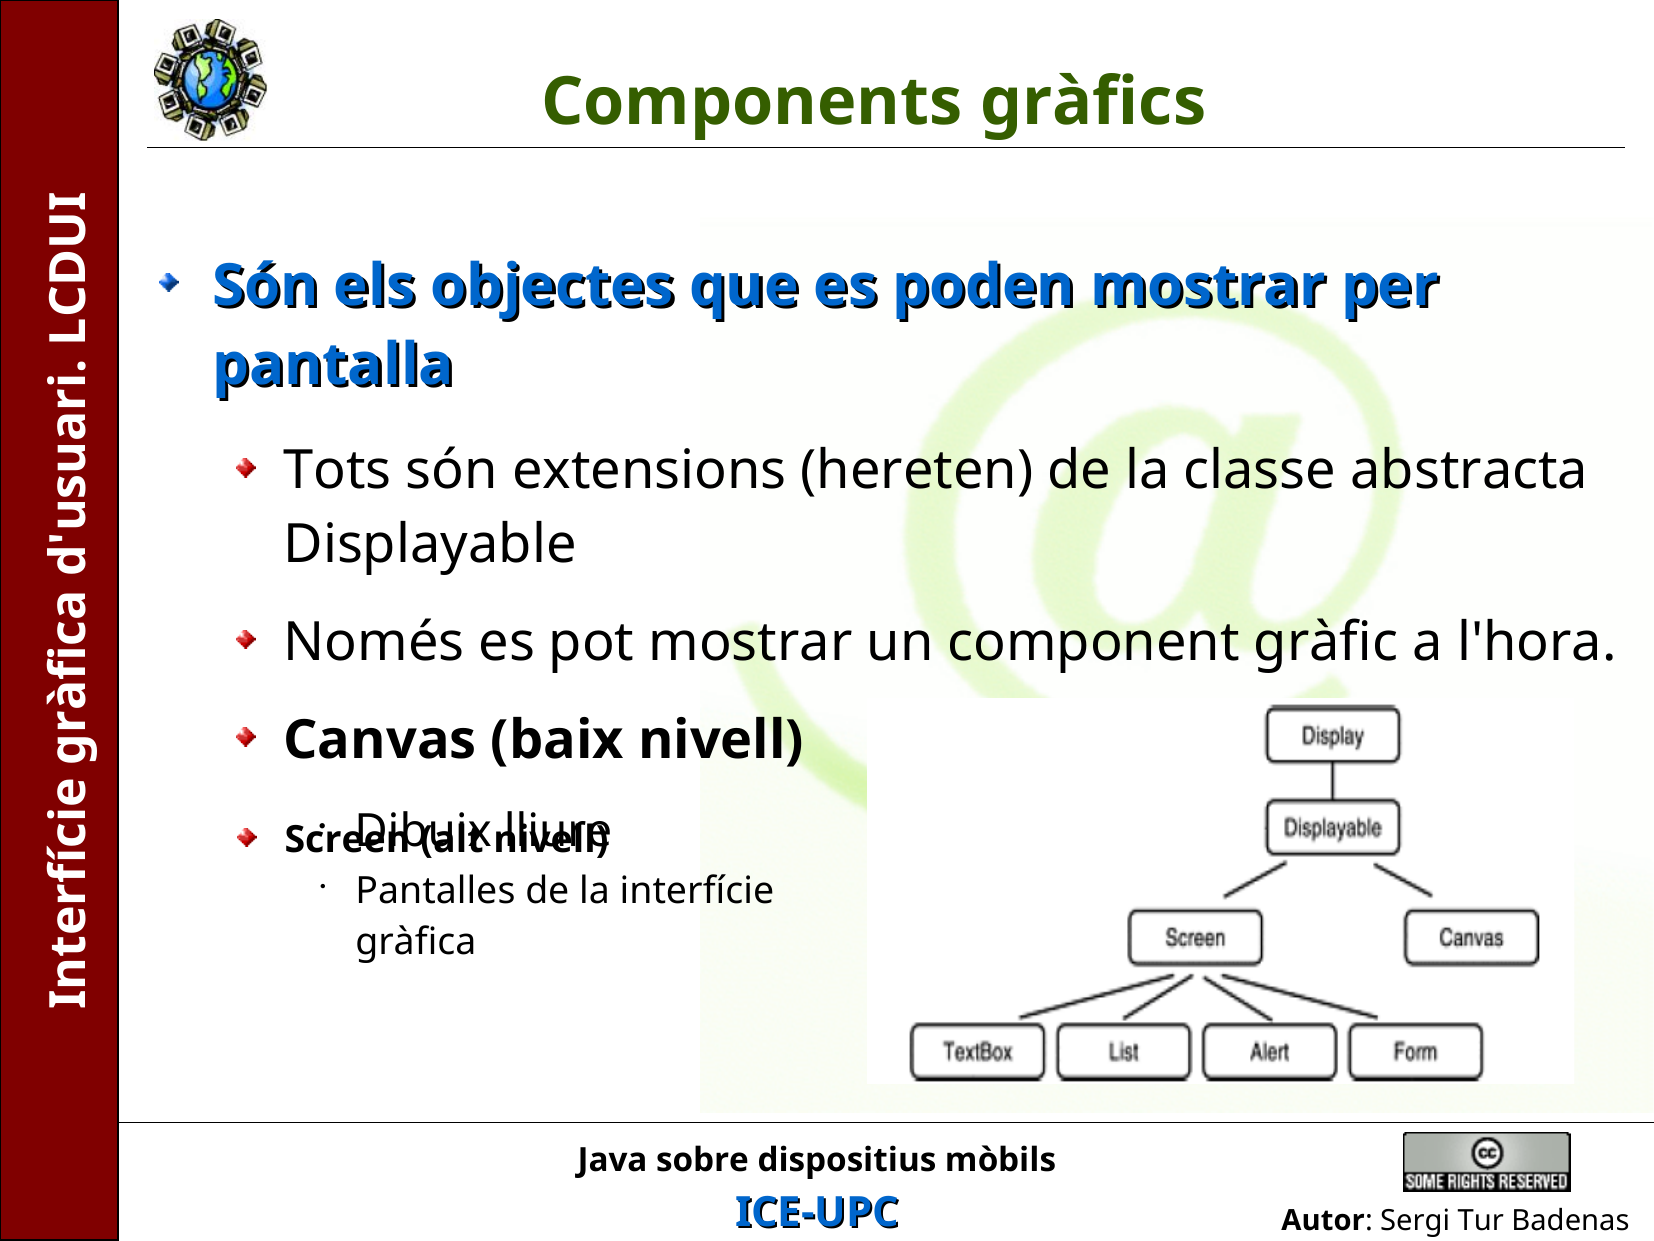

# Components gràfics
Són els objectes que es poden mostrar per pantalla
Tots són extensions (hereten) de la classe abstracta Displayable
Només es pot mostrar un component gràfic a l'hora.
Canvas (baix nivell)
Dibuix lliure
Screen (alt nivell)
Pantalles de la interfície gràfica